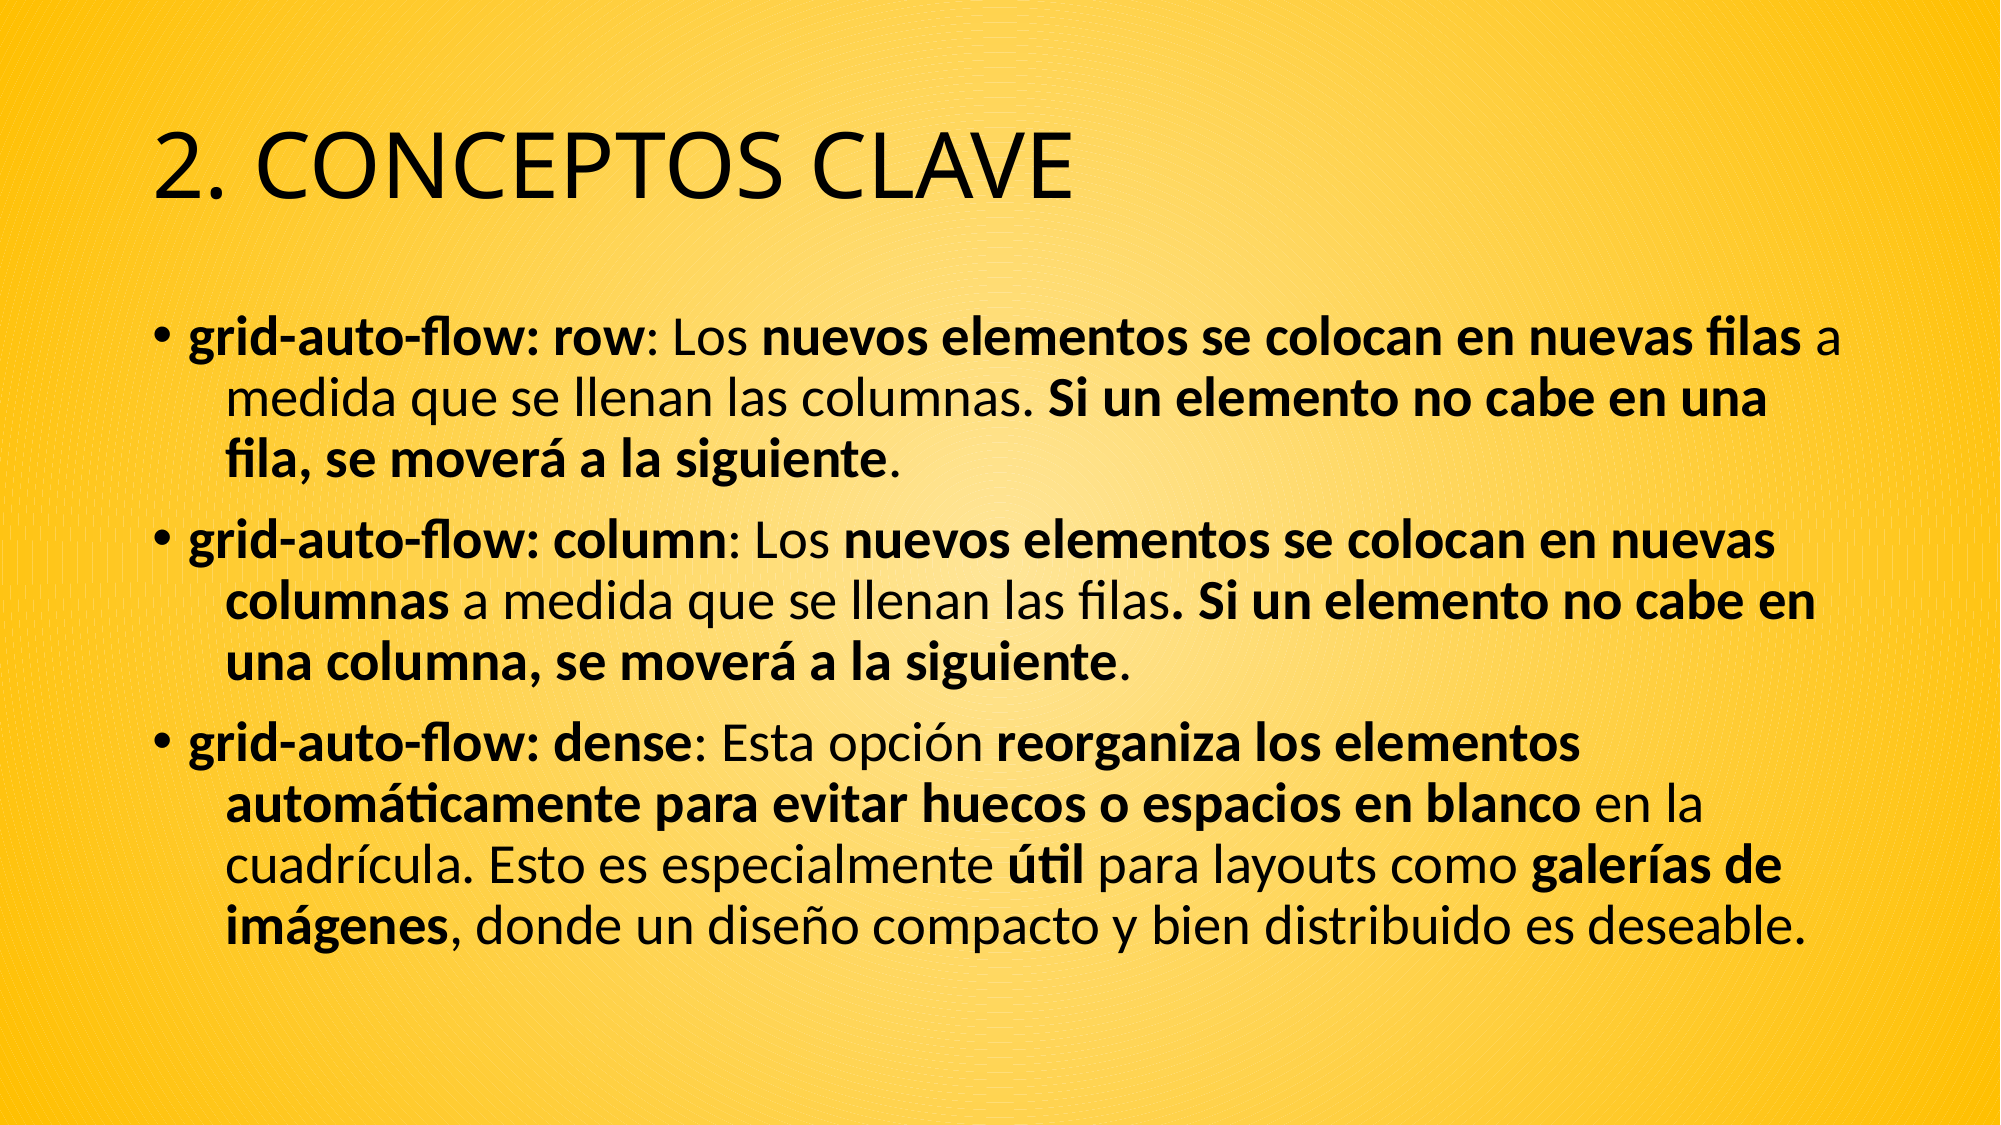

# 2. CONCEPTOS CLAVE
grid-auto-flow: row: Los nuevos elementos se colocan en nuevas filas a medida que se llenan las columnas. Si un elemento no cabe en una fila, se moverá a la siguiente.
grid-auto-flow: column: Los nuevos elementos se colocan en nuevas columnas a medida que se llenan las filas. Si un elemento no cabe en una columna, se moverá a la siguiente.
grid-auto-flow: dense: Esta opción reorganiza los elementos automáticamente para evitar huecos o espacios en blanco en la cuadrícula. Esto es especialmente útil para layouts como galerías de imágenes, donde un diseño compacto y bien distribuido es deseable.